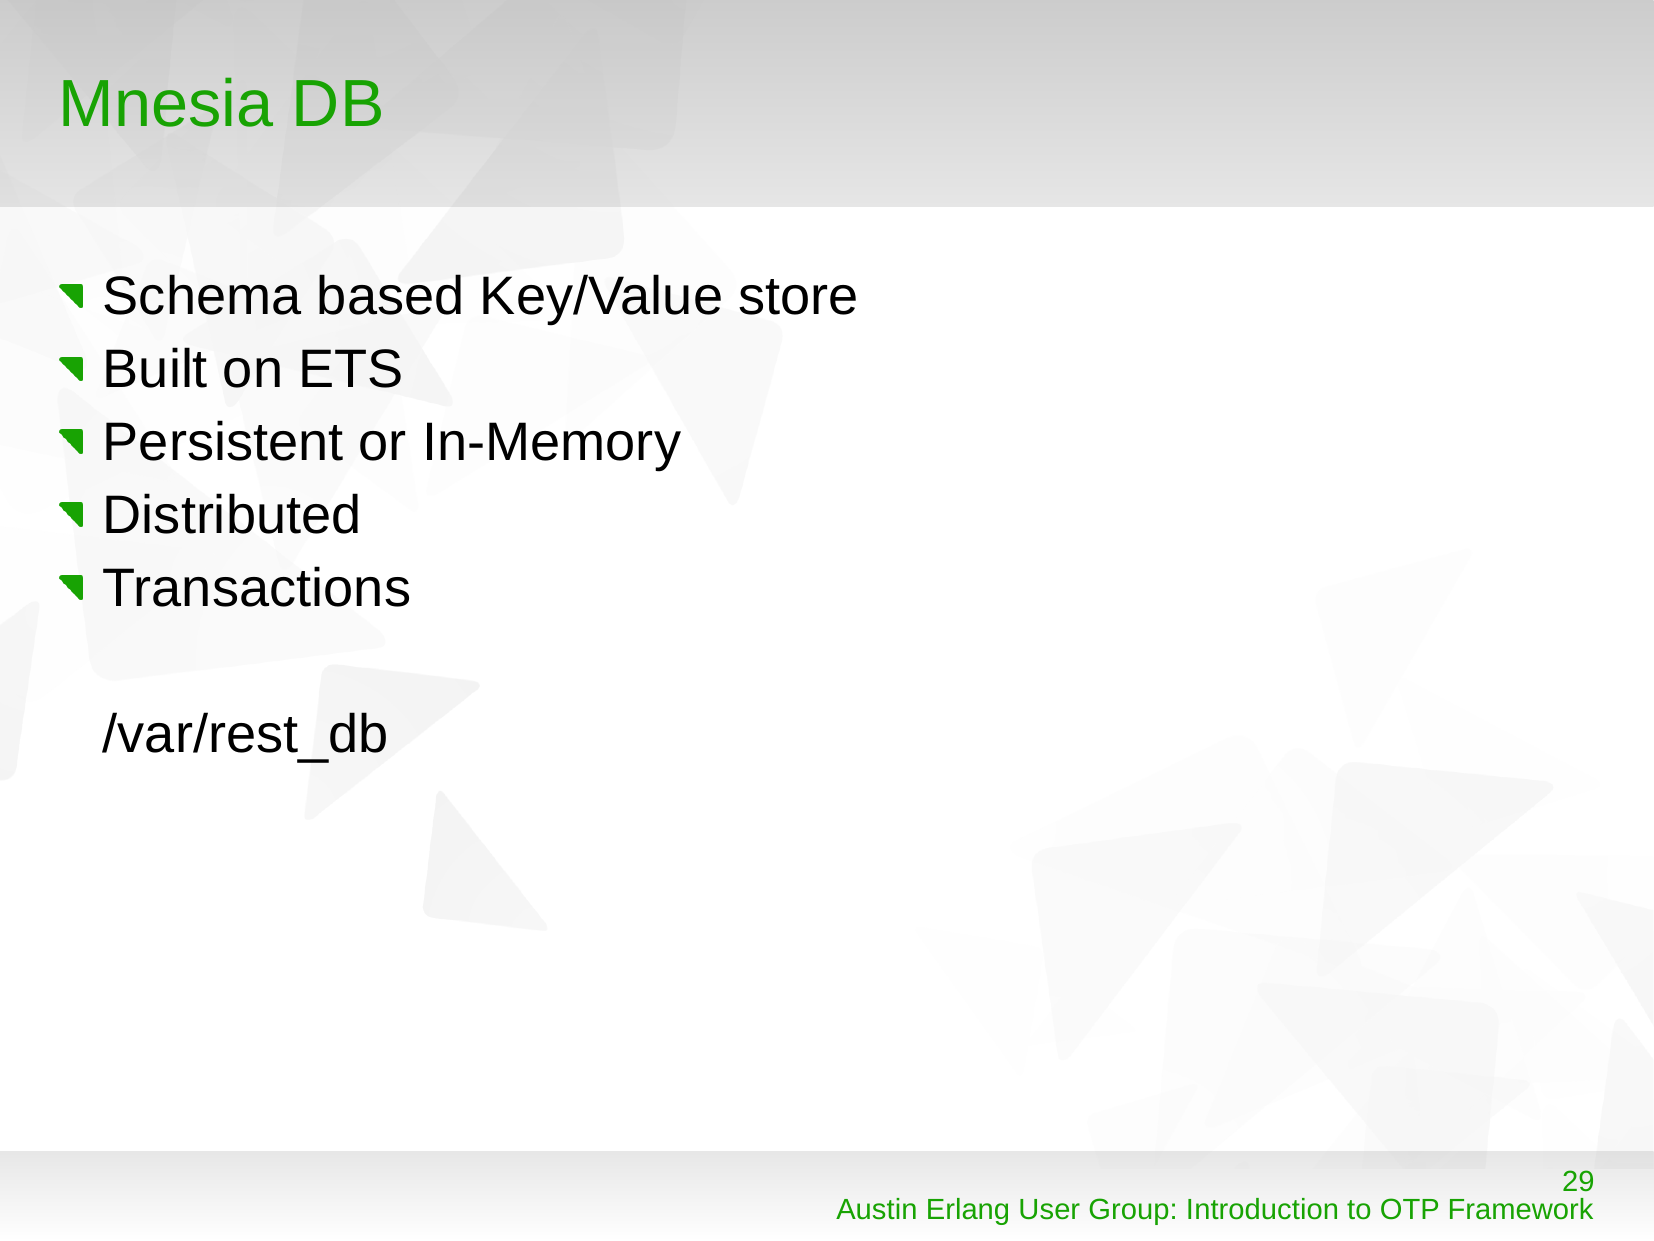

# Mnesia DB
Schema based Key/Value store
Built on ETS
Persistent or In-Memory
Distributed
Transactions
/var/rest_db
29
Austin Erlang User Group: Introduction to OTP Framework